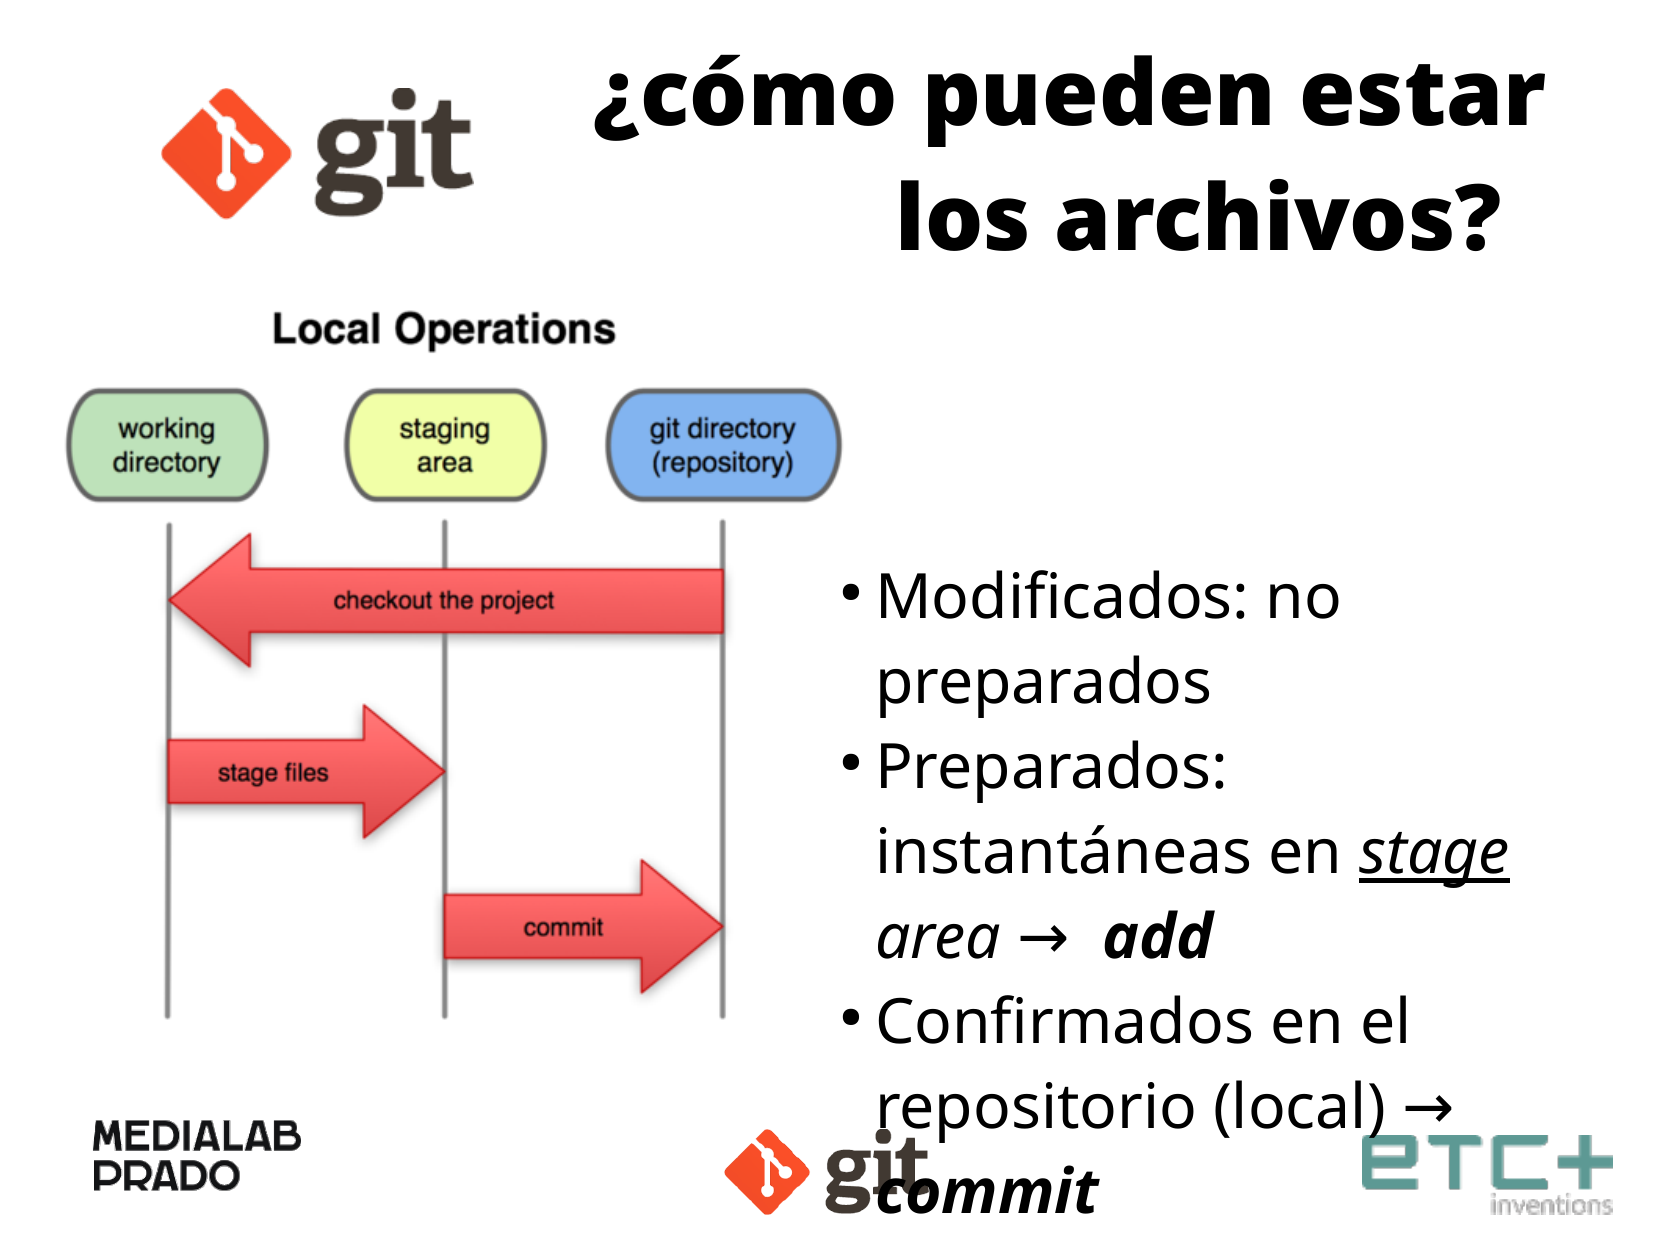

# ¿cómo pueden estar los archivos?
Modificados: no preparados
Preparados: instantáneas en stage area → add
Confirmados en el repositorio (local) → commit
Subidos al repo remoto: → push